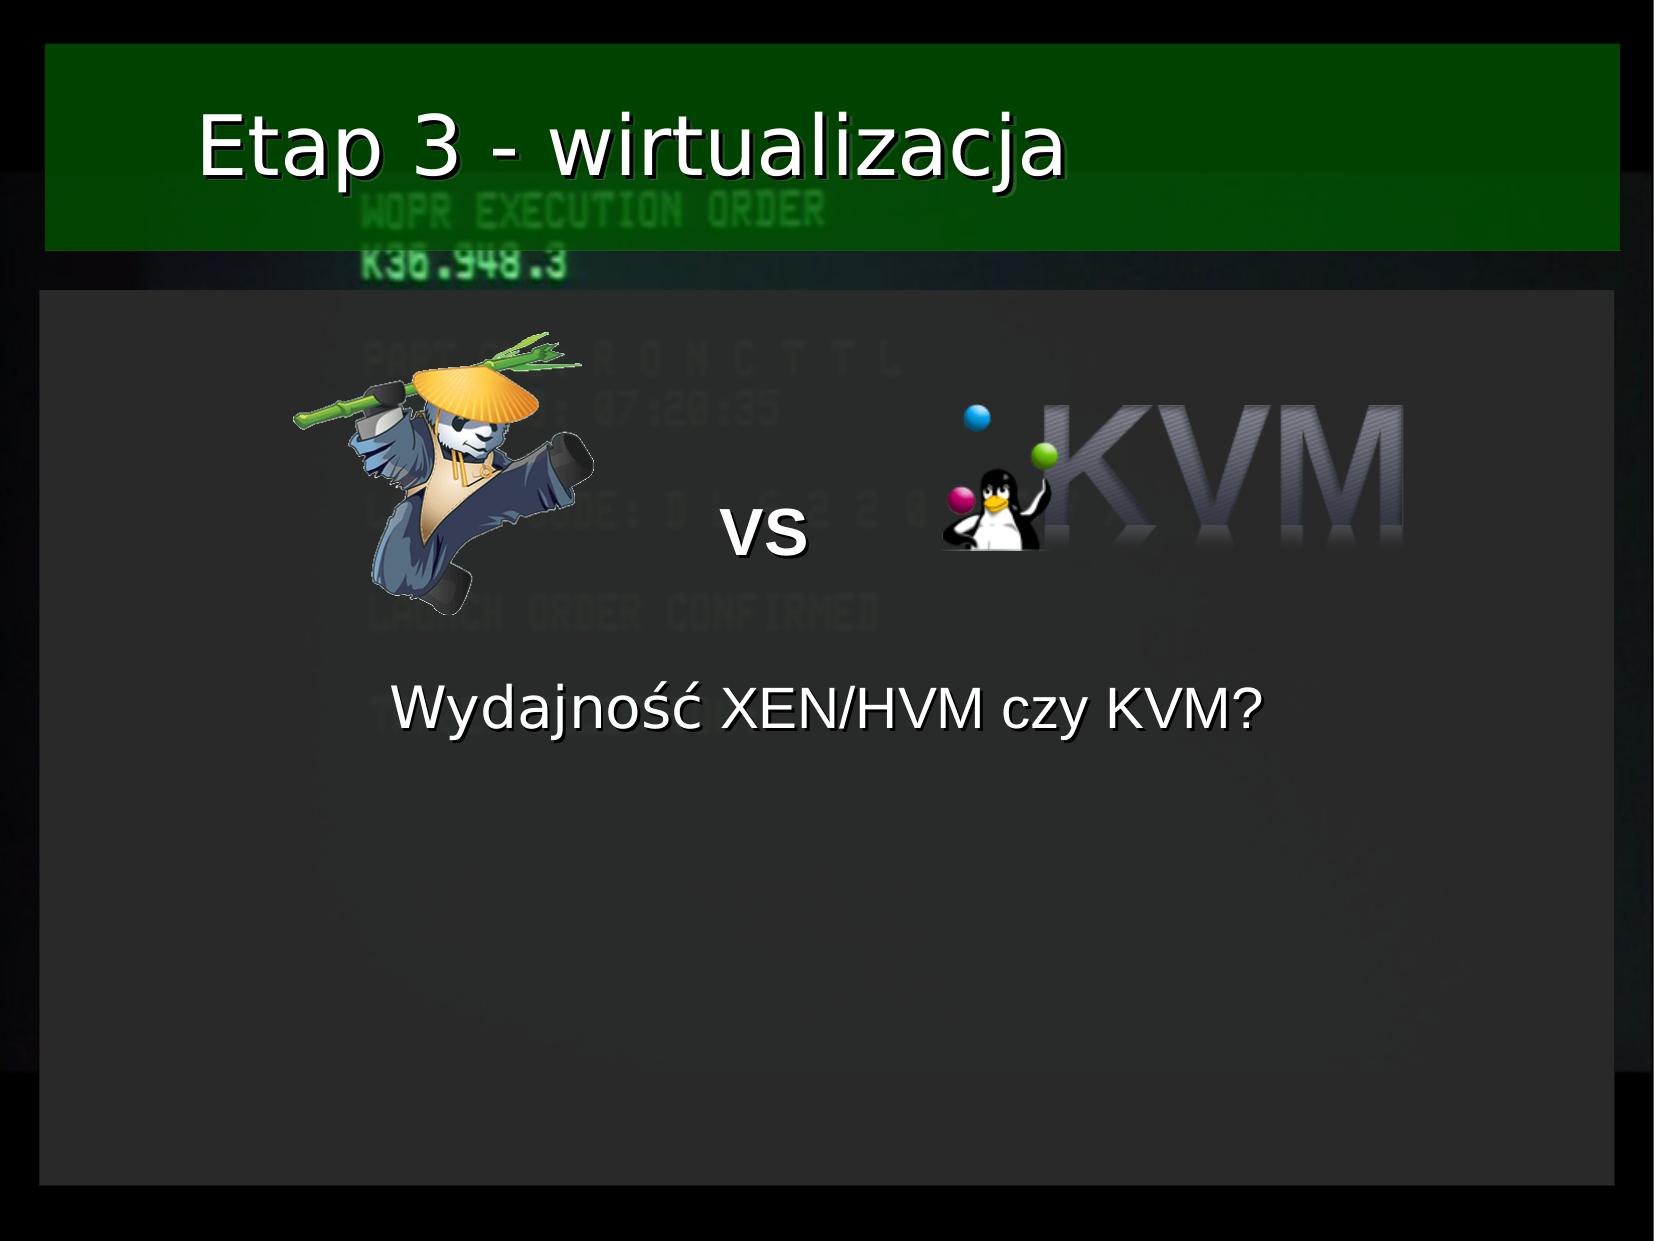

# Etap 3 - wirtualizacja
VS
Wydajność XEN/HVM czy KVM?